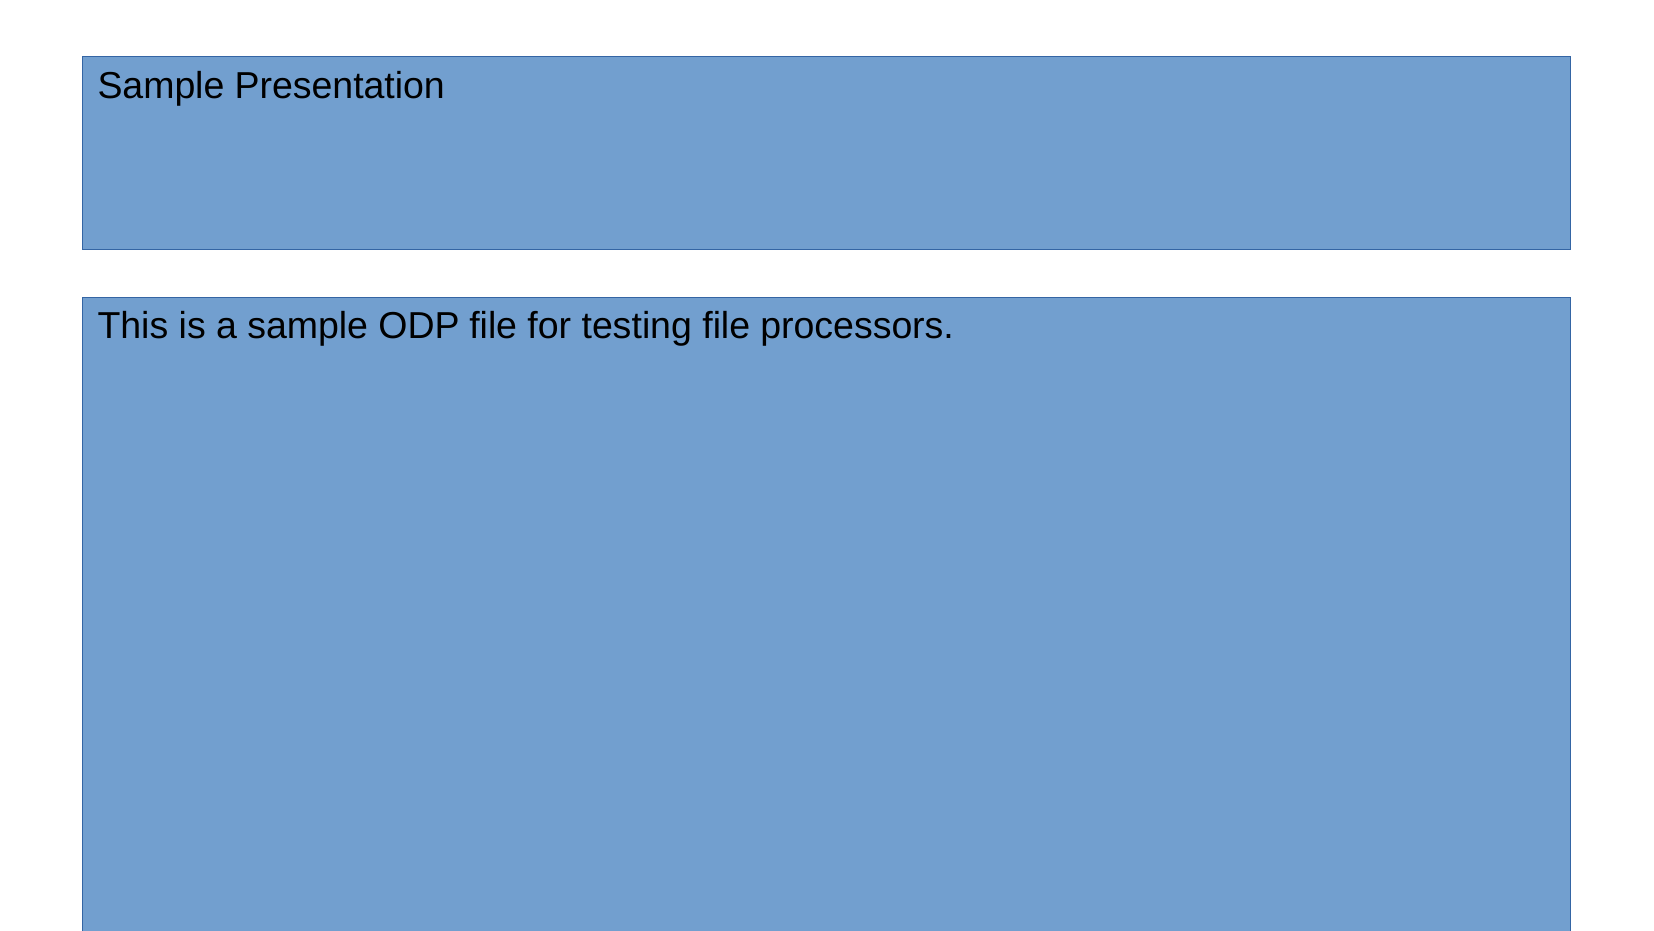

Sample Presentation
This is a sample ODP file for testing file processors.